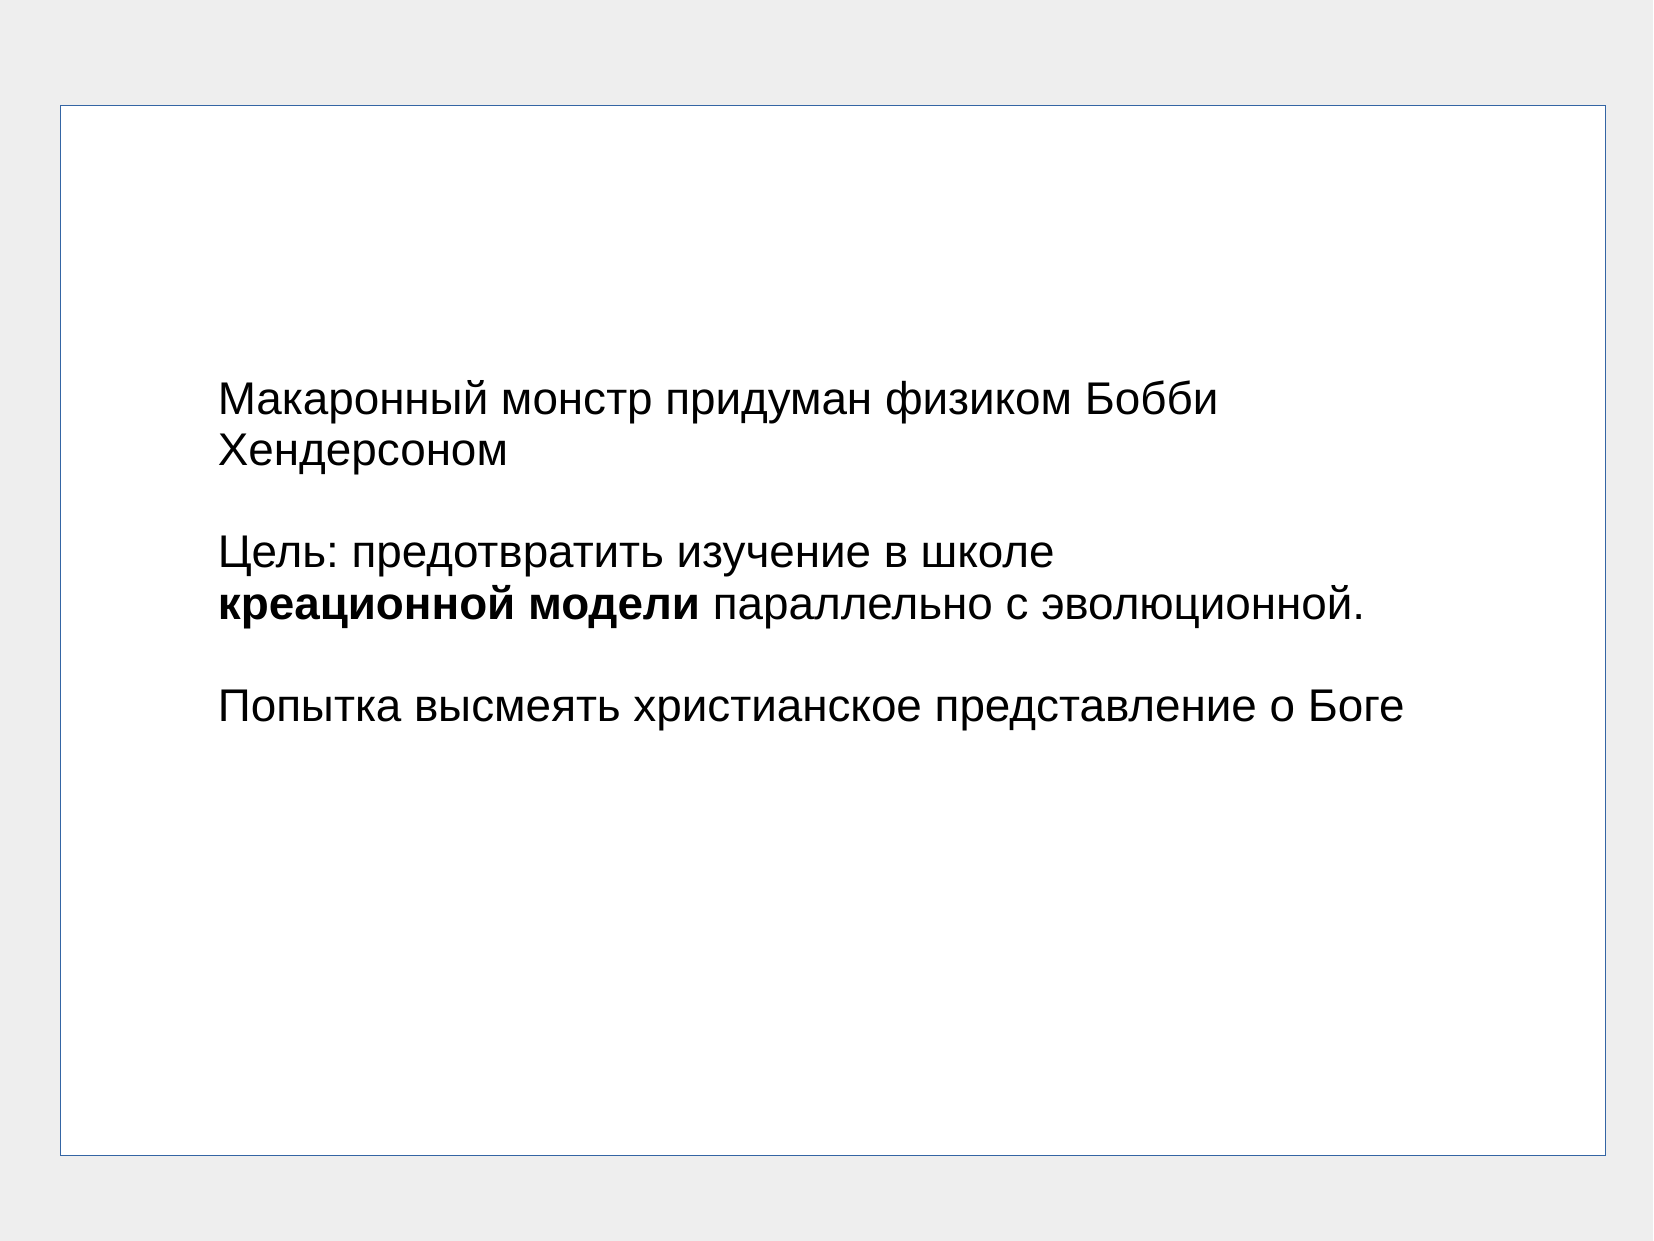

Макаронный монстр придуман физиком Бобби Хендерсоном
Цель: предотвратить изучение в школе
креационной модели параллельно с эволюционной.
Попытка высмеять христианское представление о Боге